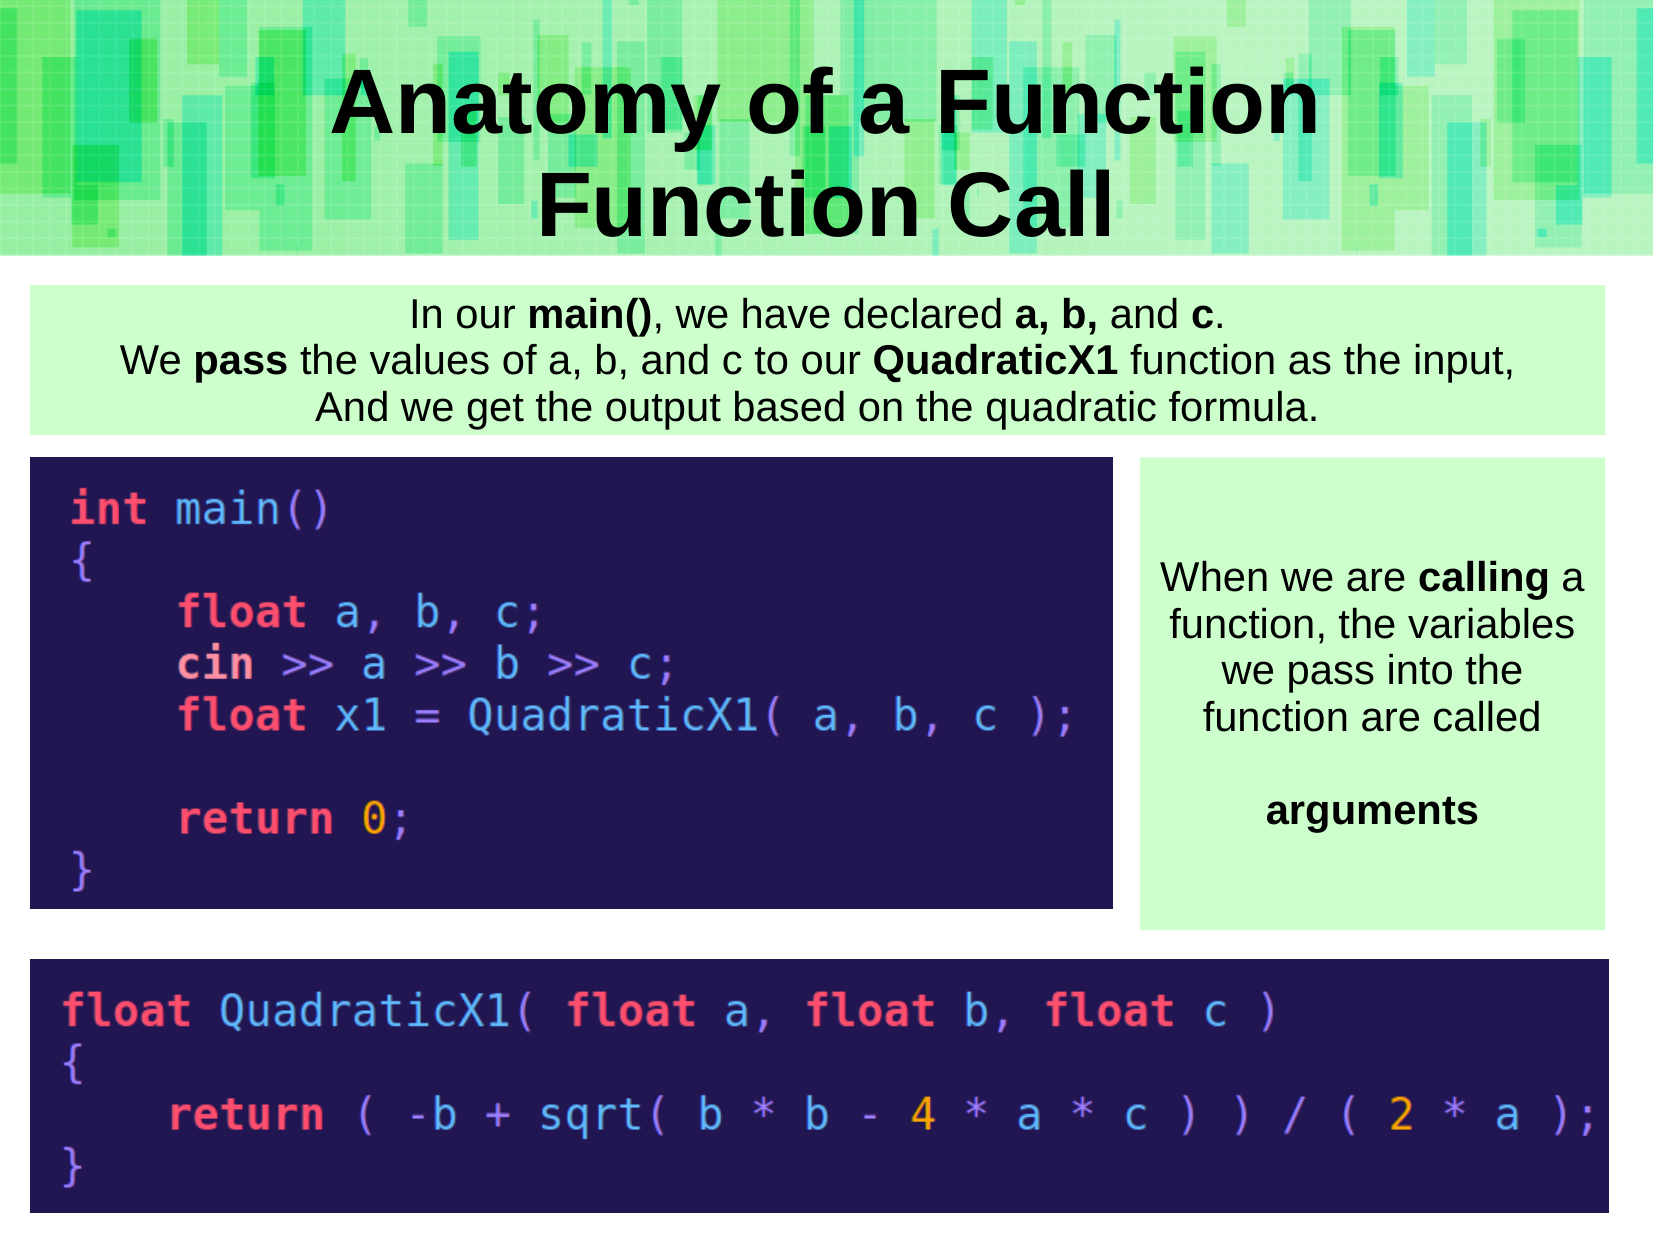

# Anatomy of a Function Function Call
In our main(), we have declared a, b, and c.
We pass the values of a, b, and c to our QuadraticX1 function as the input,
And we get the output based on the quadratic formula.
When we are calling a function, the variables we pass into the function are called
arguments